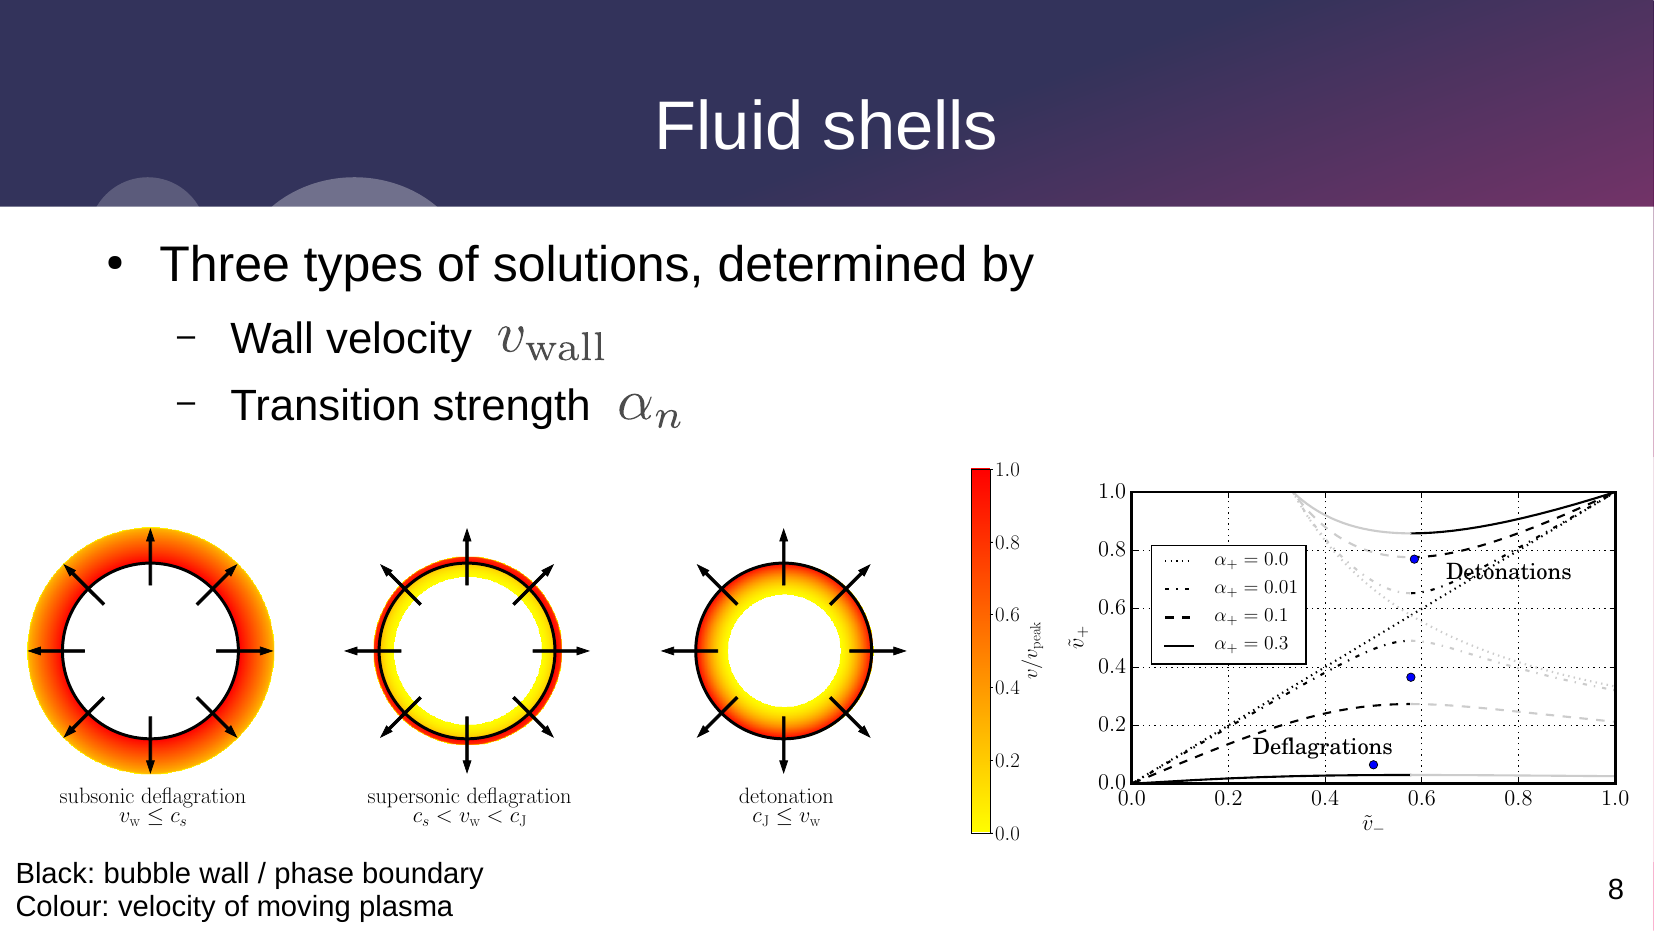

# Fluid shells
Three types of solutions, determined by
Wall velocity
Transition strength
Black: bubble wall / phase boundary
Colour: velocity of moving plasma